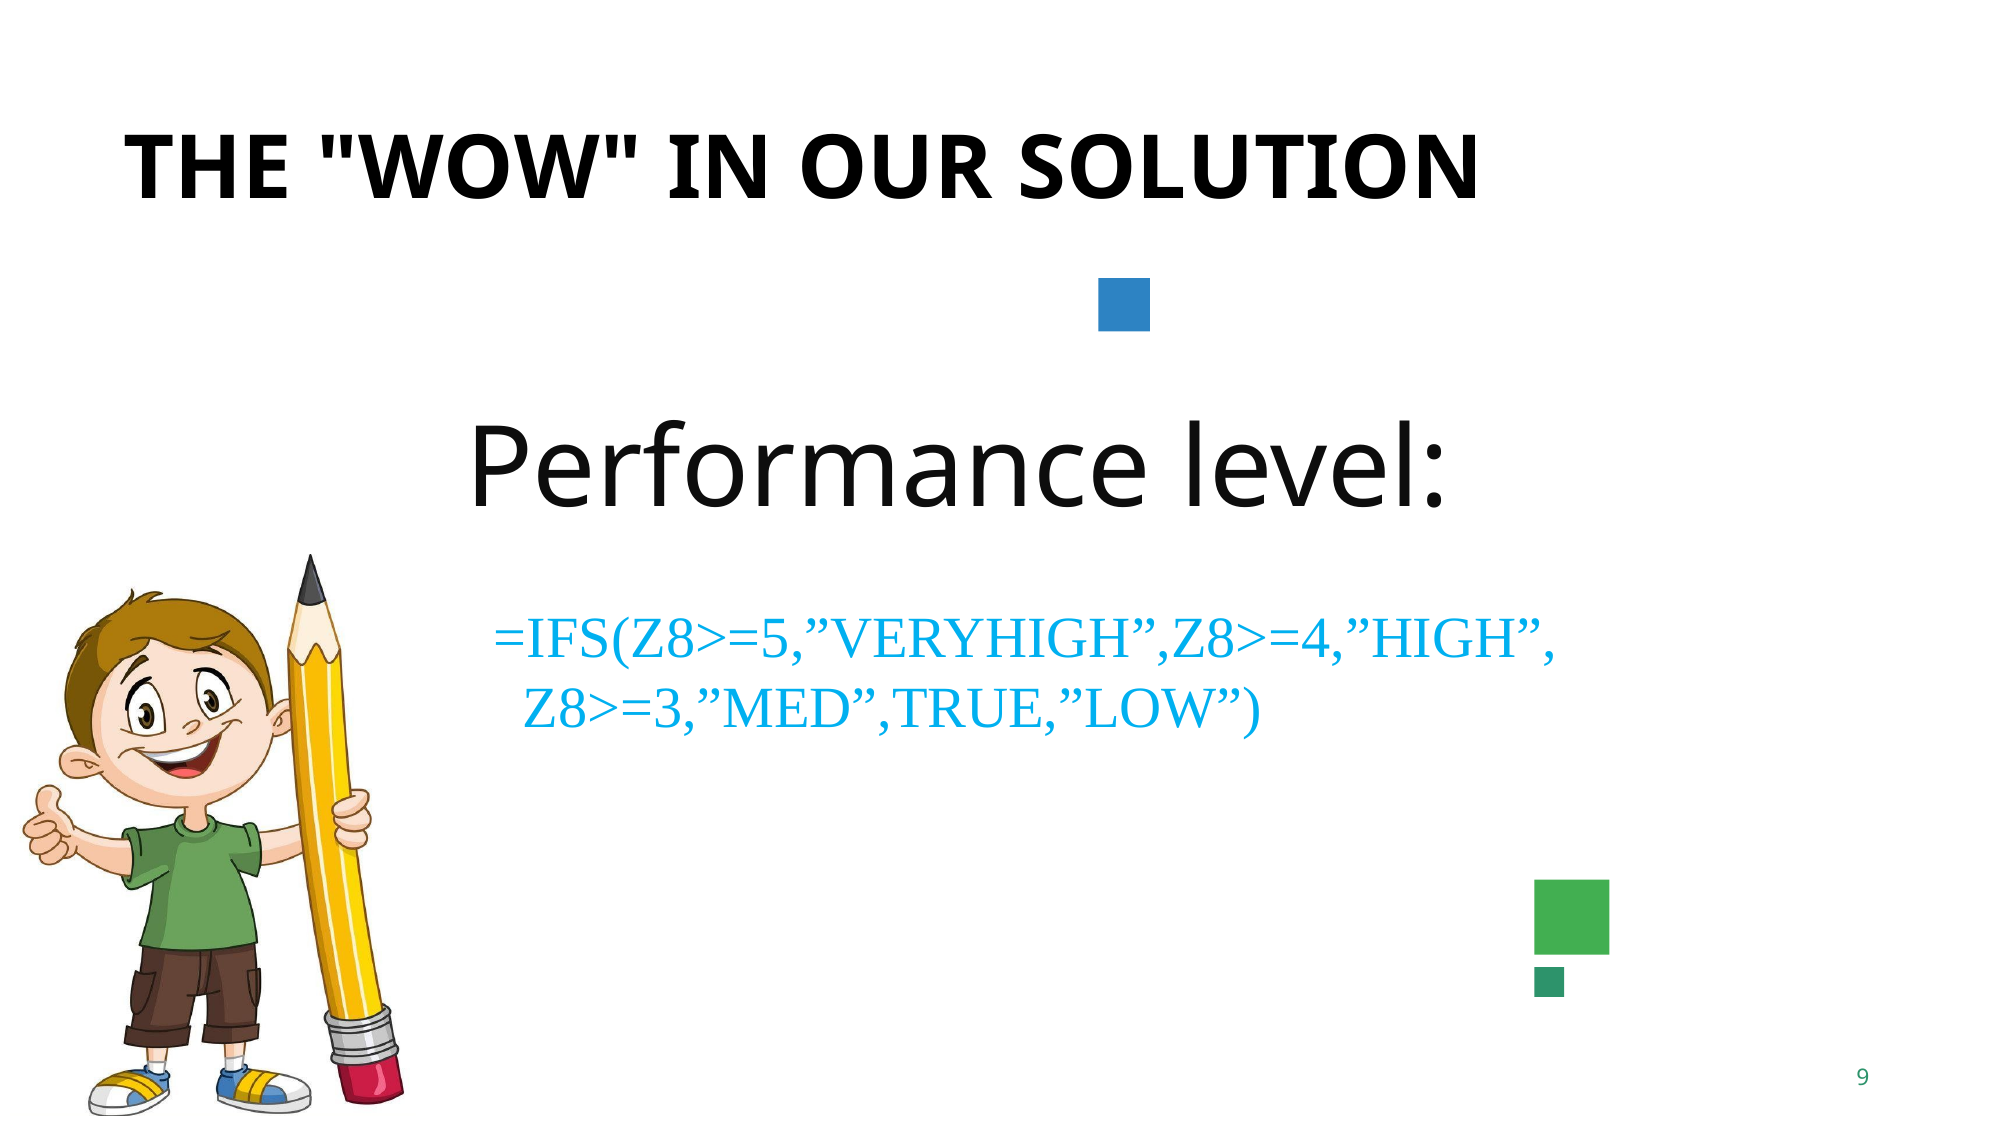

# THE "WOW" IN OUR SOLUTION
Performance level:
 =IFS(Z8>=5,”VERYHIGH”,Z8>=4,”HIGH”,
 Z8>=3,”MED”,TRUE,”LOW”)
3/21/2024 Annual Review